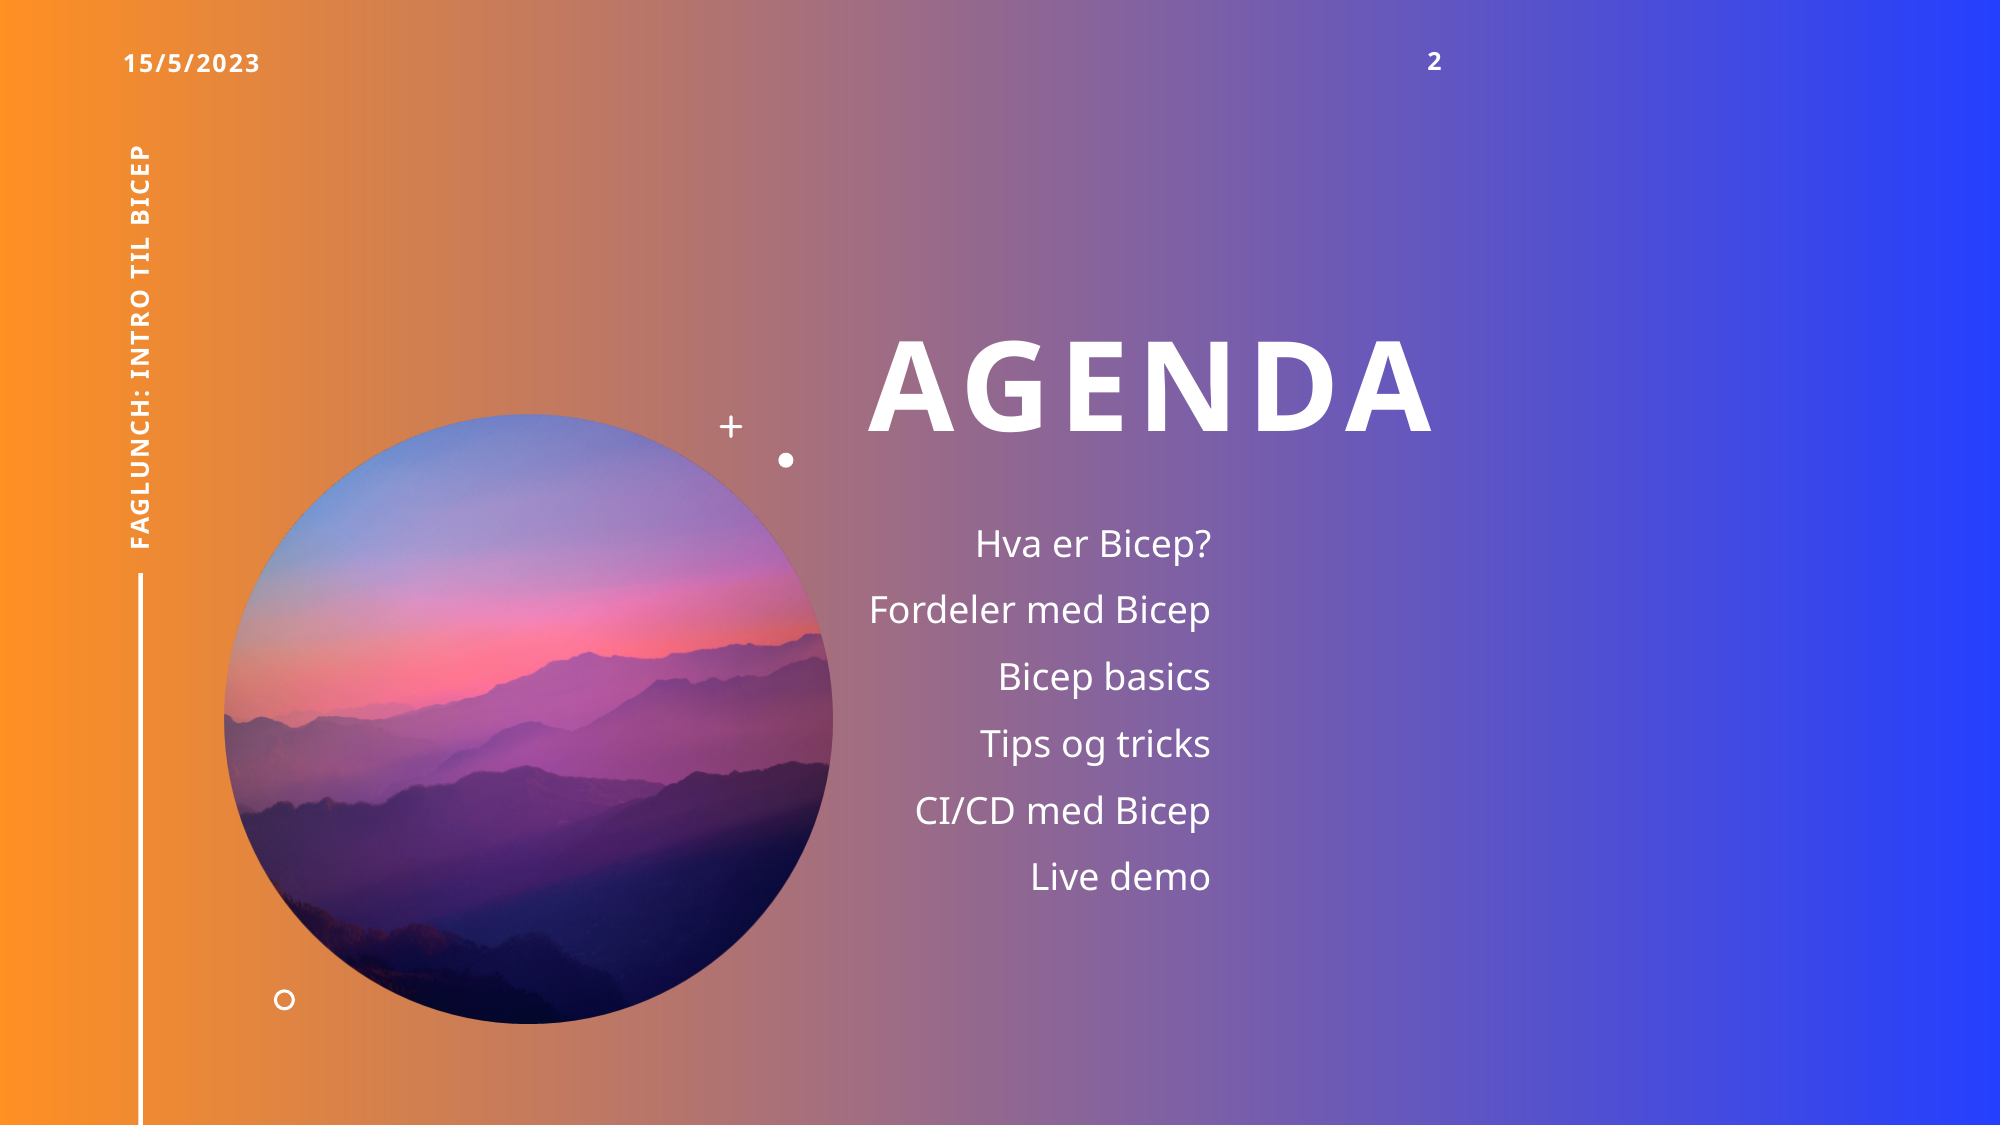

15/5/2023
2
# Agenda
Faglunch: intro til bicep
Hva er Bicep?
Fordeler med Bicep
Bicep basics
Tips og tricks
CI/CD med Bicep
Live demo